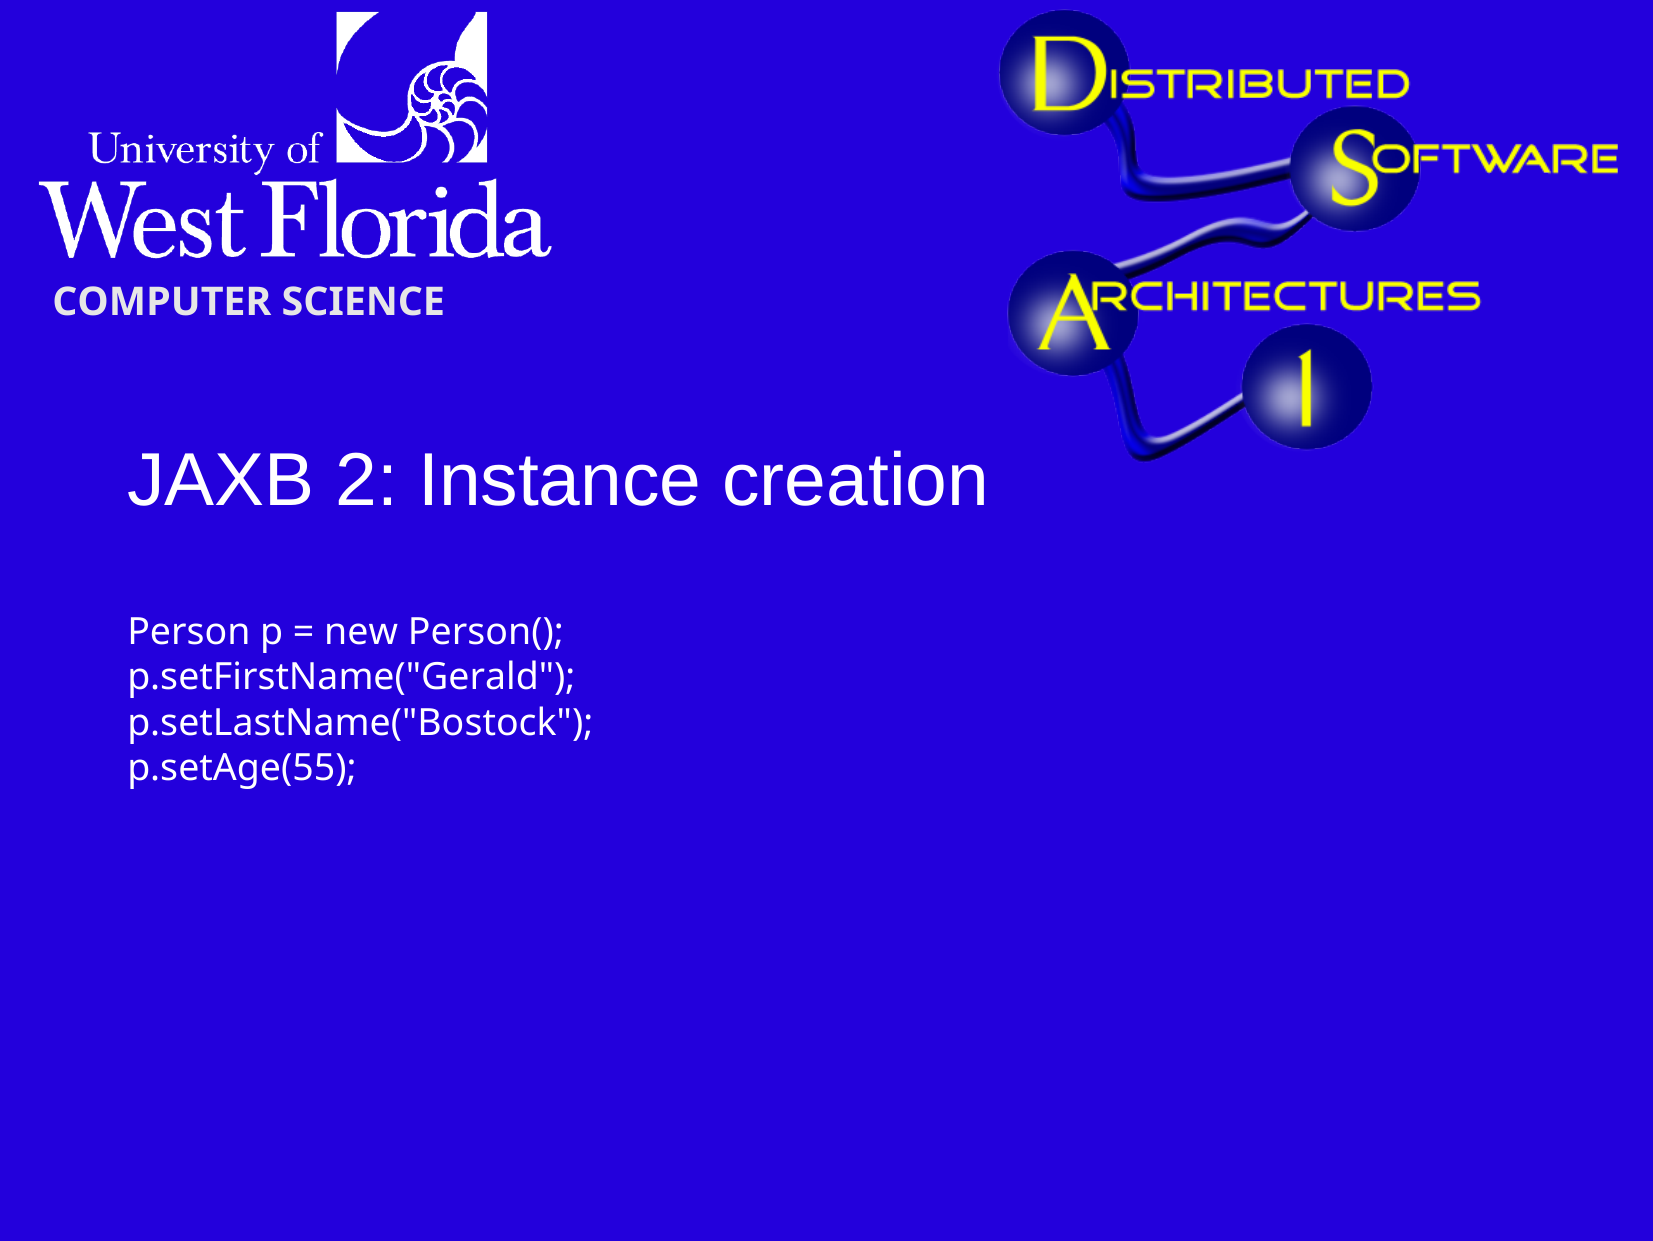

COMPUTER SCIENCE
JAXB 2: Instance creation
Person p = new Person();
p.setFirstName("Gerald");
p.setLastName("Bostock");
p.setAge(55);